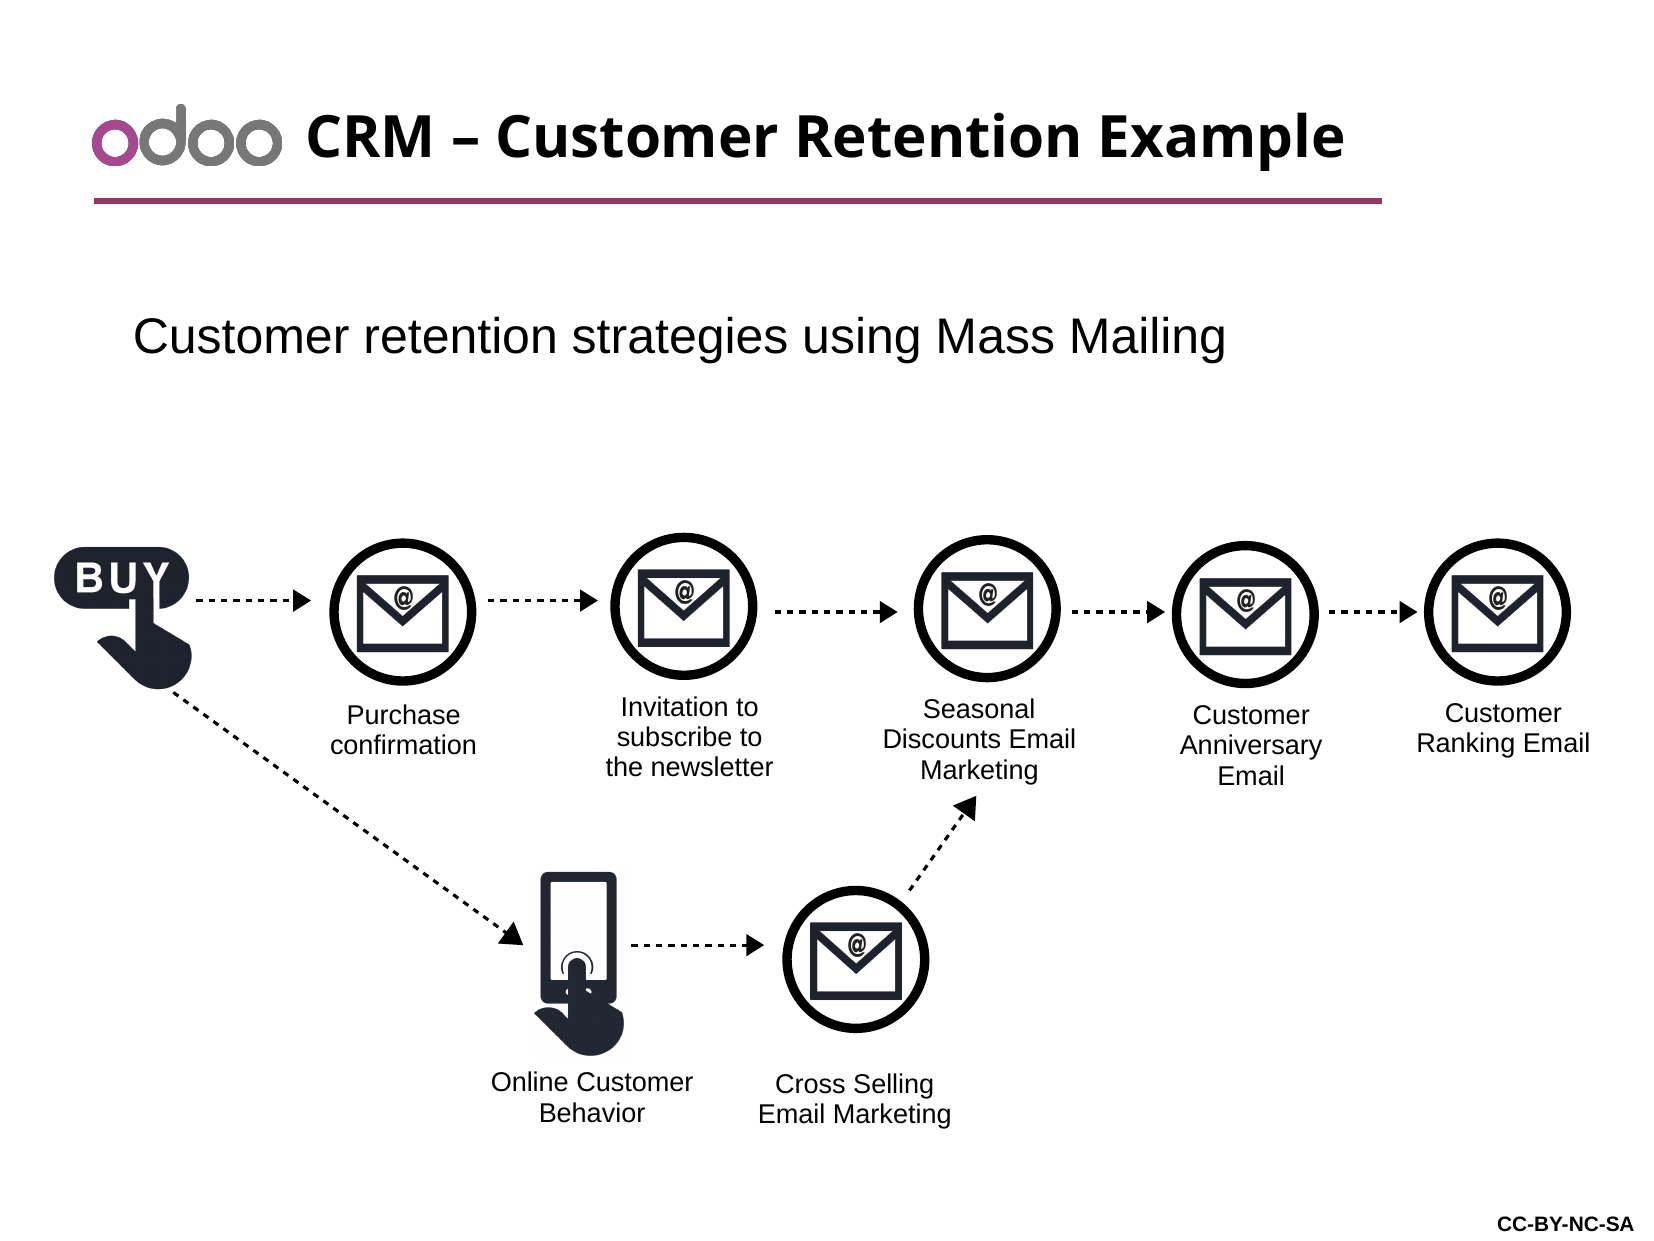

# CRM – Customer Retention Example
Customer retention strategies using Mass Mailing
Invitation to subscribe to the newsletter
Customer Ranking Email
Customer Anniversary Email
Seasonal Discounts Email Marketing
Purchase confirmation
Online Customer Behavior
Cross Selling Email Marketing
CC-BY-NC-SA